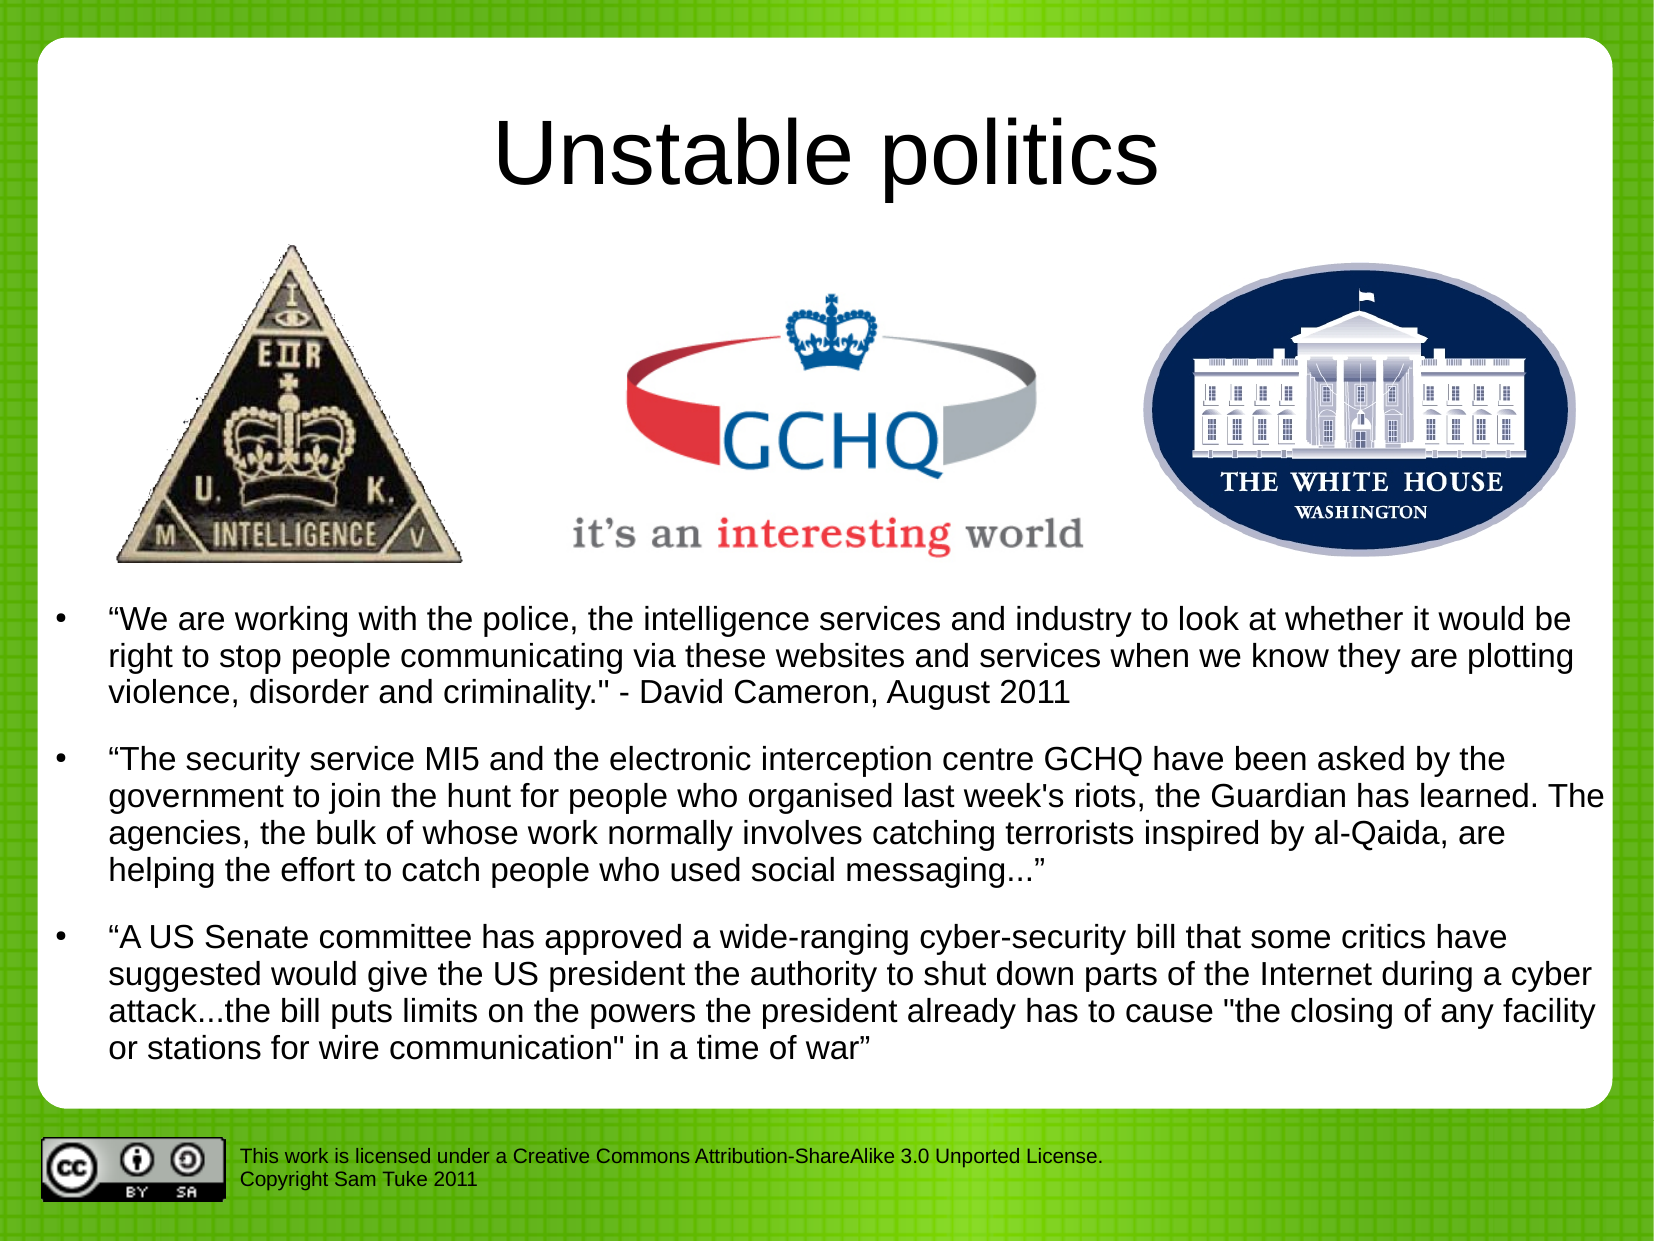

# Unstable politics
“We are working with the police, the intelligence services and industry to look at whether it would be right to stop people communicating via these websites and services when we know they are plotting violence, disorder and criminality." - David Cameron, August 2011
“The security service MI5 and the electronic interception centre GCHQ have been asked by the government to join the hunt for people who organised last week's riots, the Guardian has learned. The agencies, the bulk of whose work normally involves catching terrorists inspired by al-Qaida, are helping the effort to catch people who used social messaging...”
“A US Senate committee has approved a wide-ranging cyber-security bill that some critics have suggested would give the US president the authority to shut down parts of the Internet during a cyber attack...the bill puts limits on the powers the president already has to cause "the closing of any facility or stations for wire communication" in a time of war”